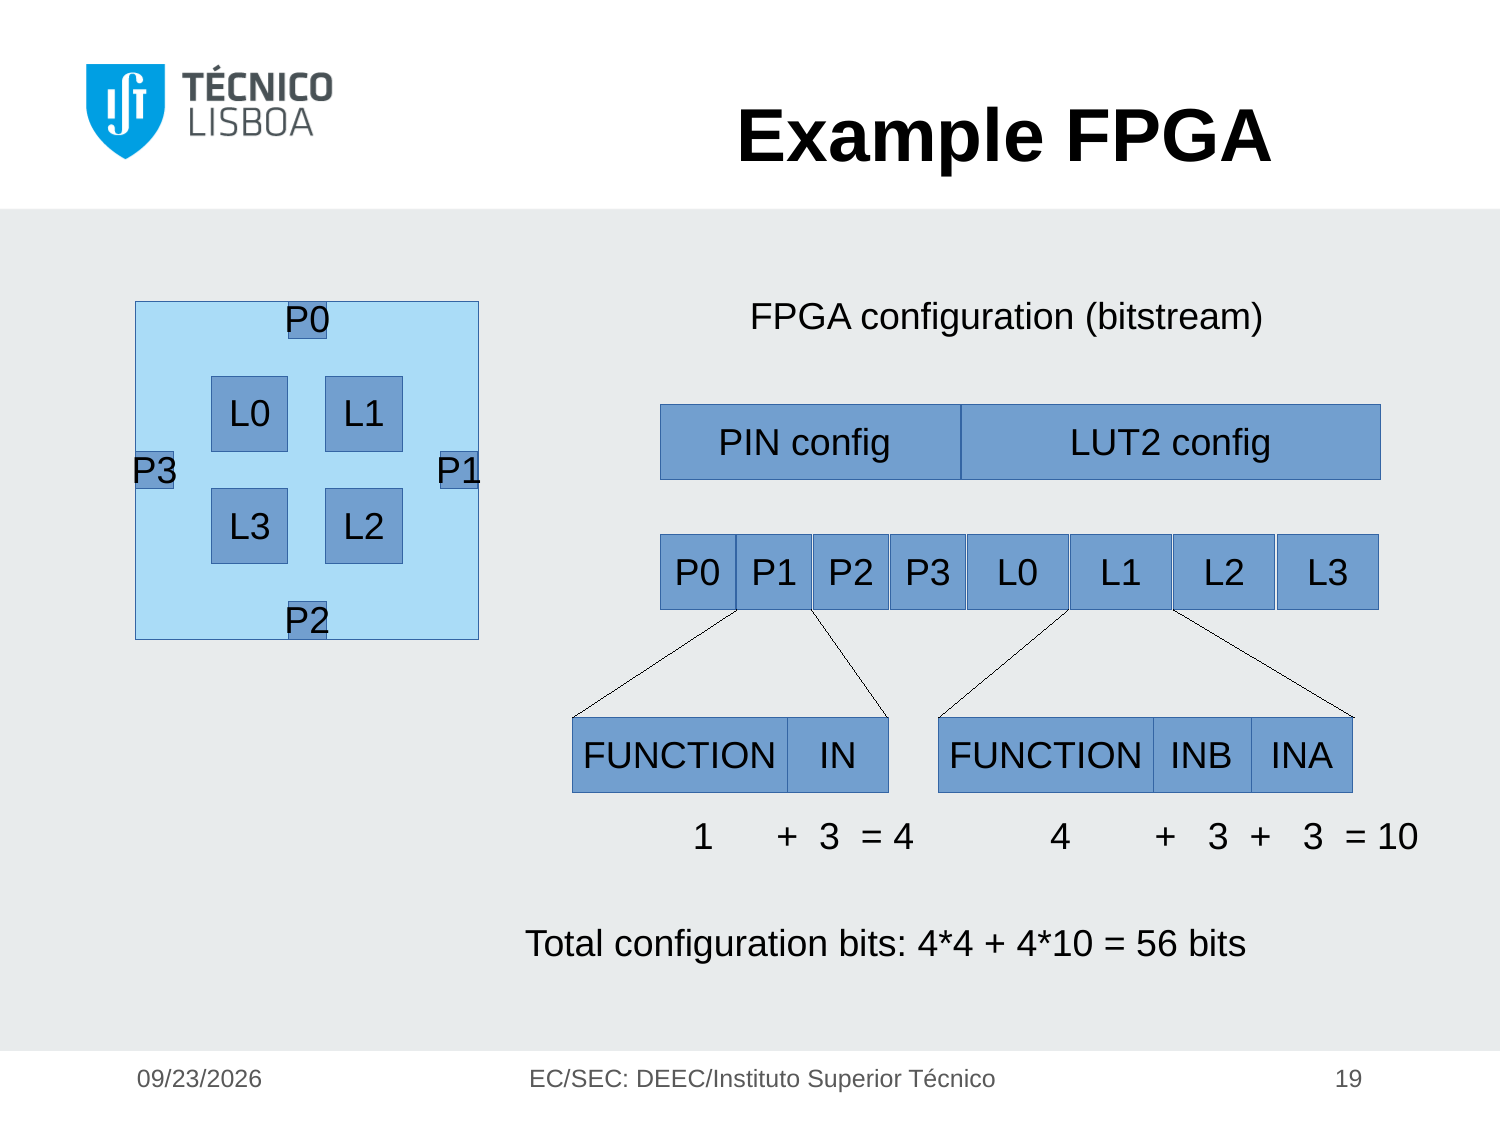

# Example FPGA
FPGA configuration (bitstream)
P0
L0
L1
PIN config
LUT2 config
P3
P1
L3
L2
P0
P1
P2
P3
L0
L1
L2
L3
P2
FUNCTION
IN
FUNCTION
INB
INA
1 + 3 = 4 4 + 3 + 3 = 10
Total configuration bits: 4*4 + 4*10 = 56 bits
EC/SEC: DEEC/Instituto Superior Técnico